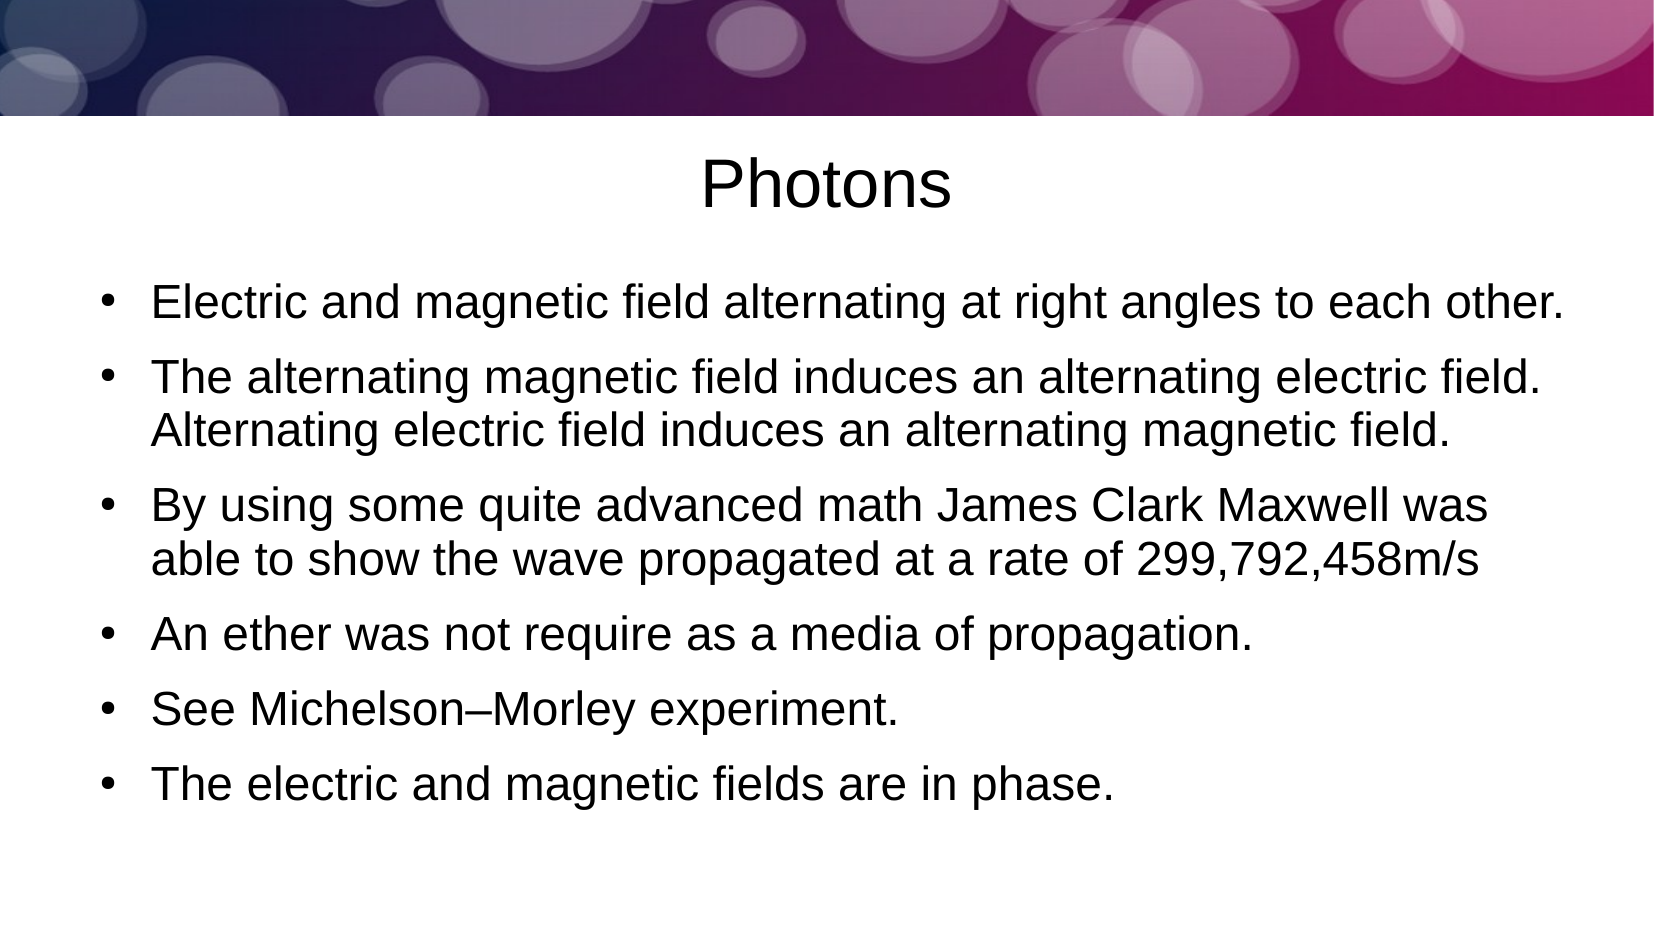

# Photons
Electric and magnetic field alternating at right angles to each other.
The alternating magnetic field induces an alternating electric field. Alternating electric field induces an alternating magnetic field.
By using some quite advanced math James Clark Maxwell was able to show the wave propagated at a rate of 299,792,458m/s
An ether was not require as a media of propagation.
See Michelson–Morley experiment.
The electric and magnetic fields are in phase.